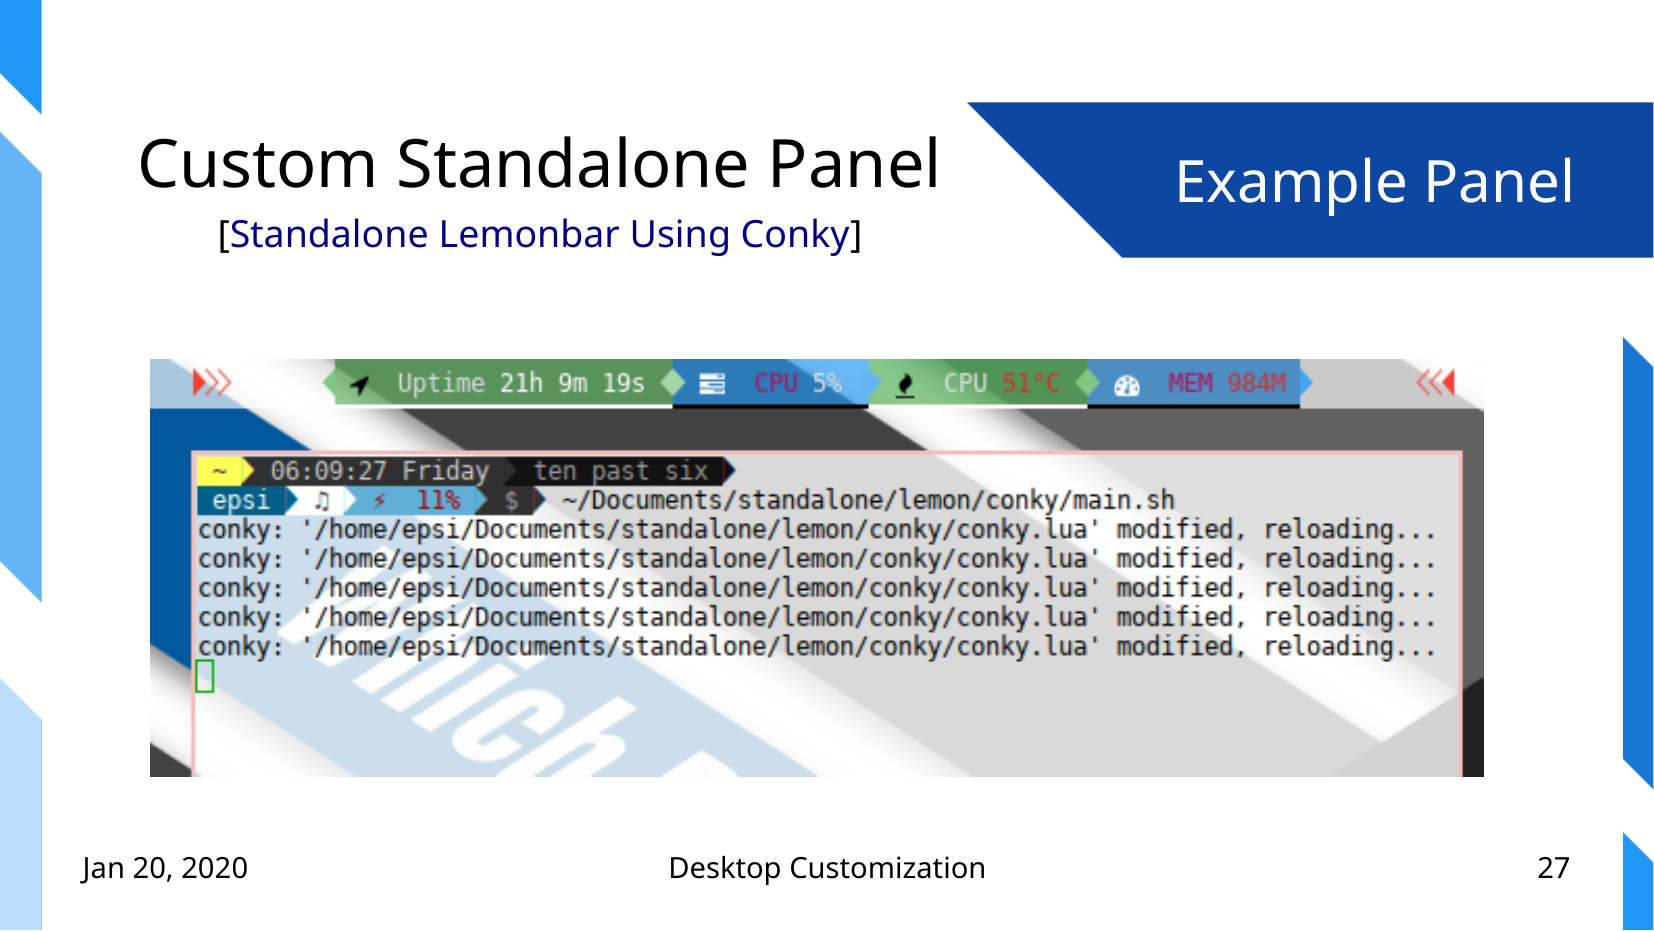

Custom Standalone Panel
[Standalone Lemonbar Using Conky]
# Example Panel
Jan 20, 2020
Desktop Customization
27